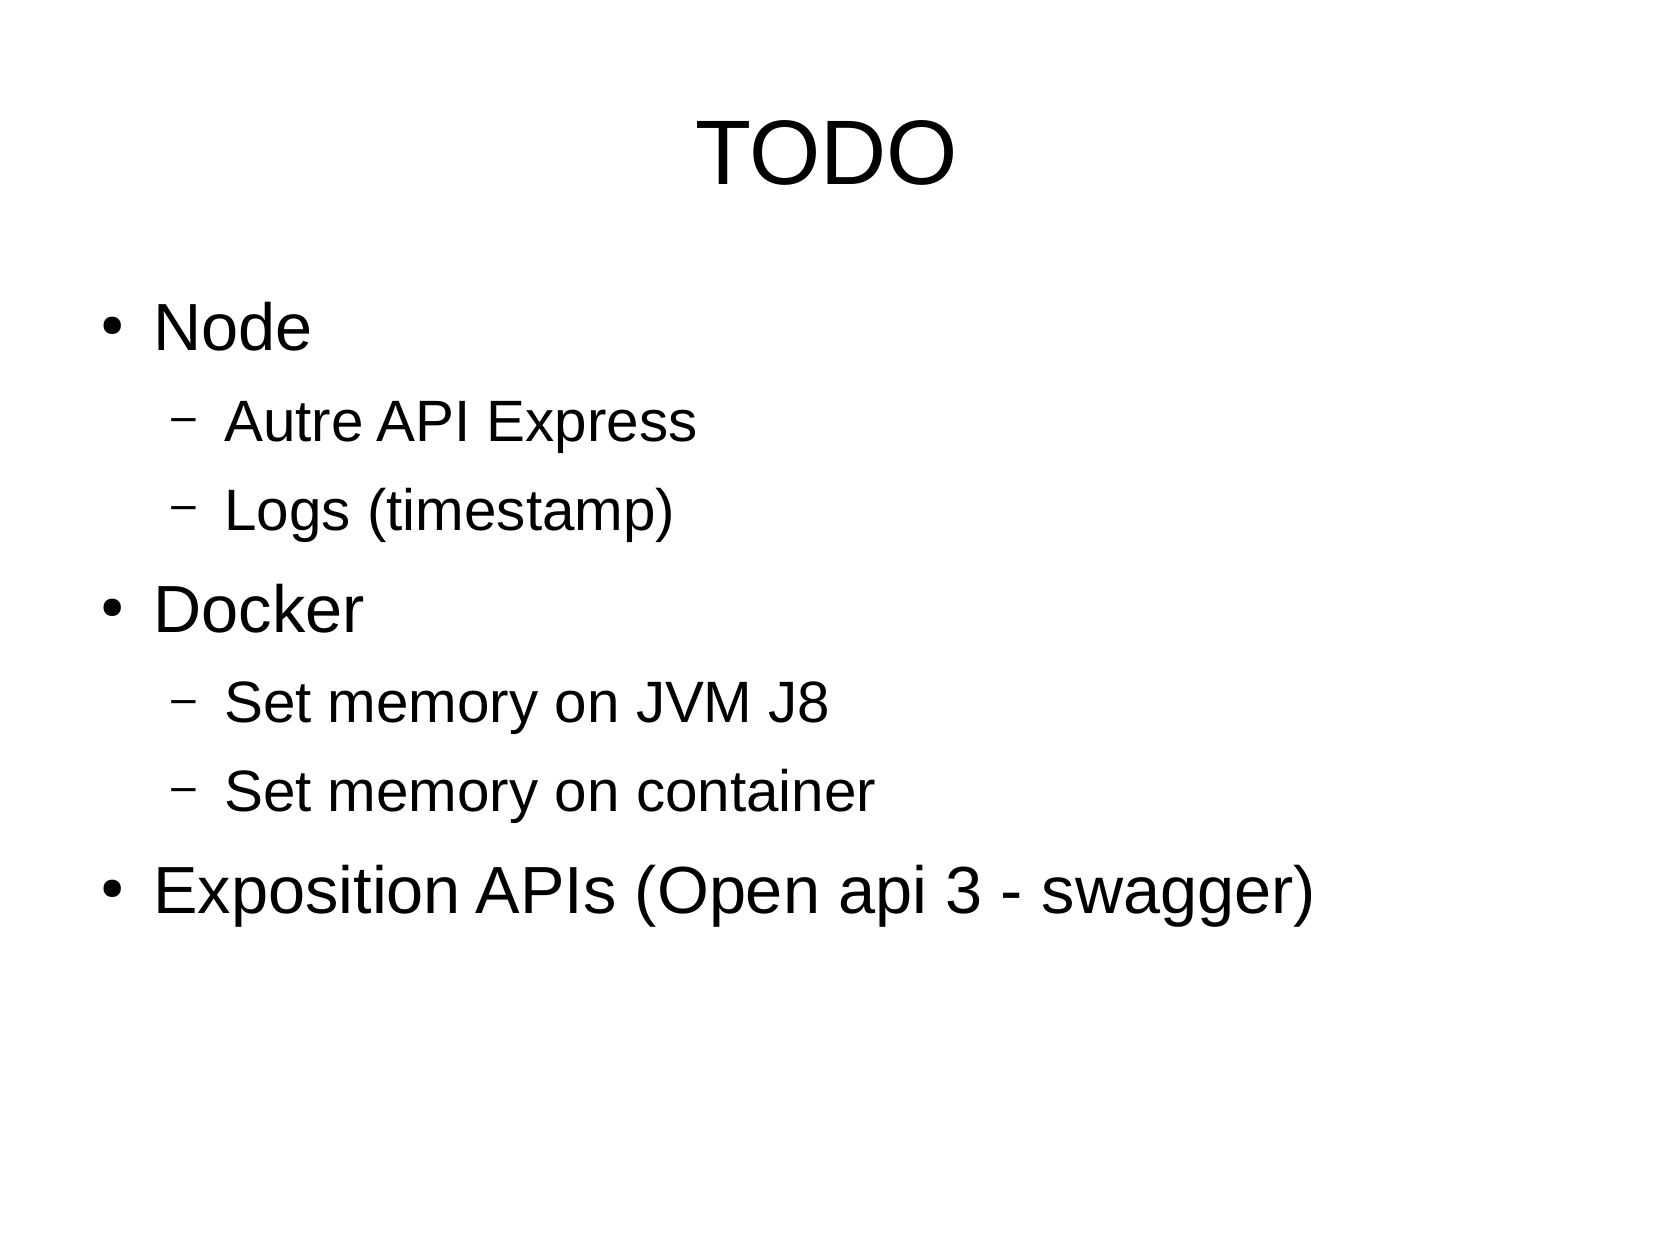

# TODO
Node
Autre API Express
Logs (timestamp)
Docker
Set memory on JVM J8
Set memory on container
Exposition APIs (Open api 3 - swagger)